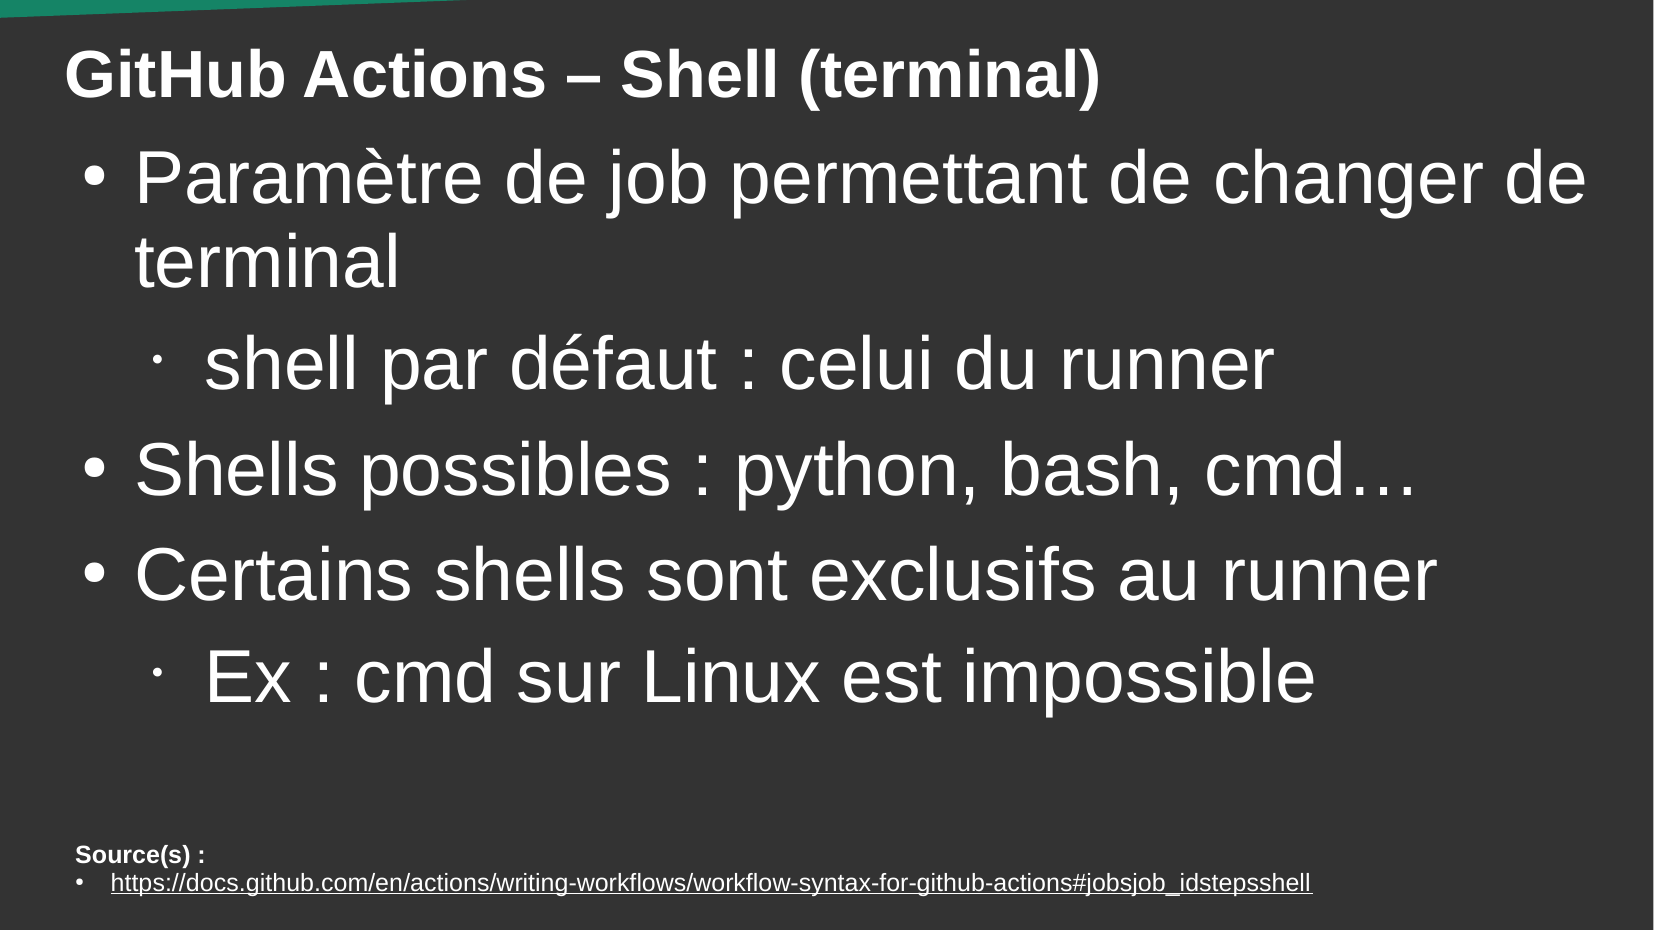

# GitHub Actions – Shell (terminal)
Paramètre de job permettant de changer de terminal
shell par défaut : celui du runner
Shells possibles : python, bash, cmd…
Certains shells sont exclusifs au runner
Ex : cmd sur Linux est impossible
Source(s) :
https://docs.github.com/en/actions/writing-workflows/workflow-syntax-for-github-actions#jobsjob_idstepsshell